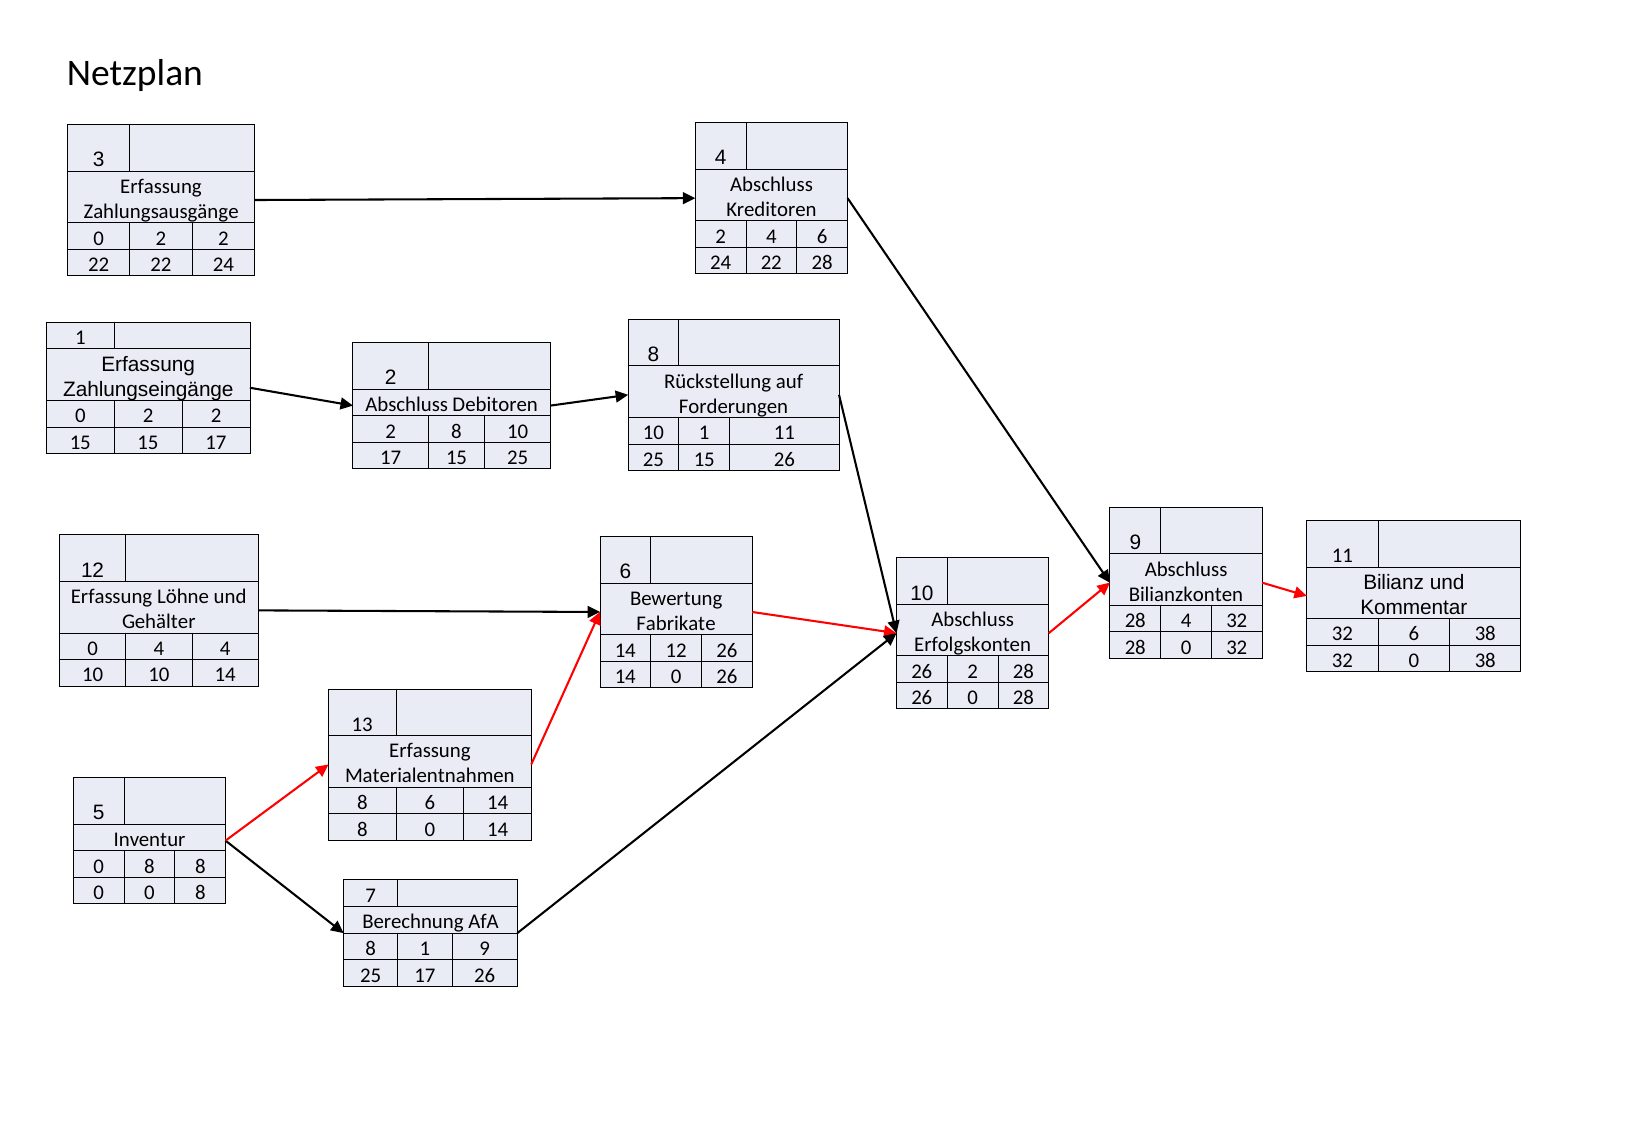

Netzplan
| 4 | | |
| --- | --- | --- |
| Abschluss Kreditoren | | |
| 2 | 4 | 6 |
| 24 | 22 | 28 |
| 3 | | |
| --- | --- | --- |
| Erfassung Zahlungsausgänge | | |
| 0 | 2 | 2 |
| 22 | 22 | 24 |
| 8 | | |
| --- | --- | --- |
| Rückstellung auf Forderungen | | |
| 10 | 1 | 11 |
| 25 | 15 | 26 |
| 1 | | |
| --- | --- | --- |
| Erfassung Zahlungseingänge | | |
| 0 | 2 | 2 |
| 15 | 15 | 17 |
| 2 | | |
| --- | --- | --- |
| Abschluss Debitoren | | |
| 2 | 8 | 10 |
| 17 | 15 | 25 |
| 9 | | |
| --- | --- | --- |
| Abschluss Bilianzkonten | | |
| 28 | 4 | 32 |
| 28 | 0 | 32 |
| 11 | | |
| --- | --- | --- |
| Bilianz und Kommentar | | |
| 32 | 6 | 38 |
| 32 | 0 | 38 |
| 12 | | |
| --- | --- | --- |
| Erfassung Löhne und Gehälter | | |
| 0 | 4 | 4 |
| 10 | 10 | 14 |
| 6 | | |
| --- | --- | --- |
| Bewertung Fabrikate | | |
| 14 | 12 | 26 |
| 14 | 0 | 26 |
| 10 | | |
| --- | --- | --- |
| Abschluss Erfolgskonten | | |
| 26 | 2 | 28 |
| 26 | 0 | 28 |
| 13 | | |
| --- | --- | --- |
| Erfassung Materialentnahmen | | |
| 8 | 6 | 14 |
| 8 | 0 | 14 |
| 5 | | |
| --- | --- | --- |
| Inventur | | |
| 0 | 8 | 8 |
| 0 | 0 | 8 |
| 7 | | |
| --- | --- | --- |
| Berechnung AfA | | |
| 8 | 1 | 9 |
| 25 | 17 | 26 |